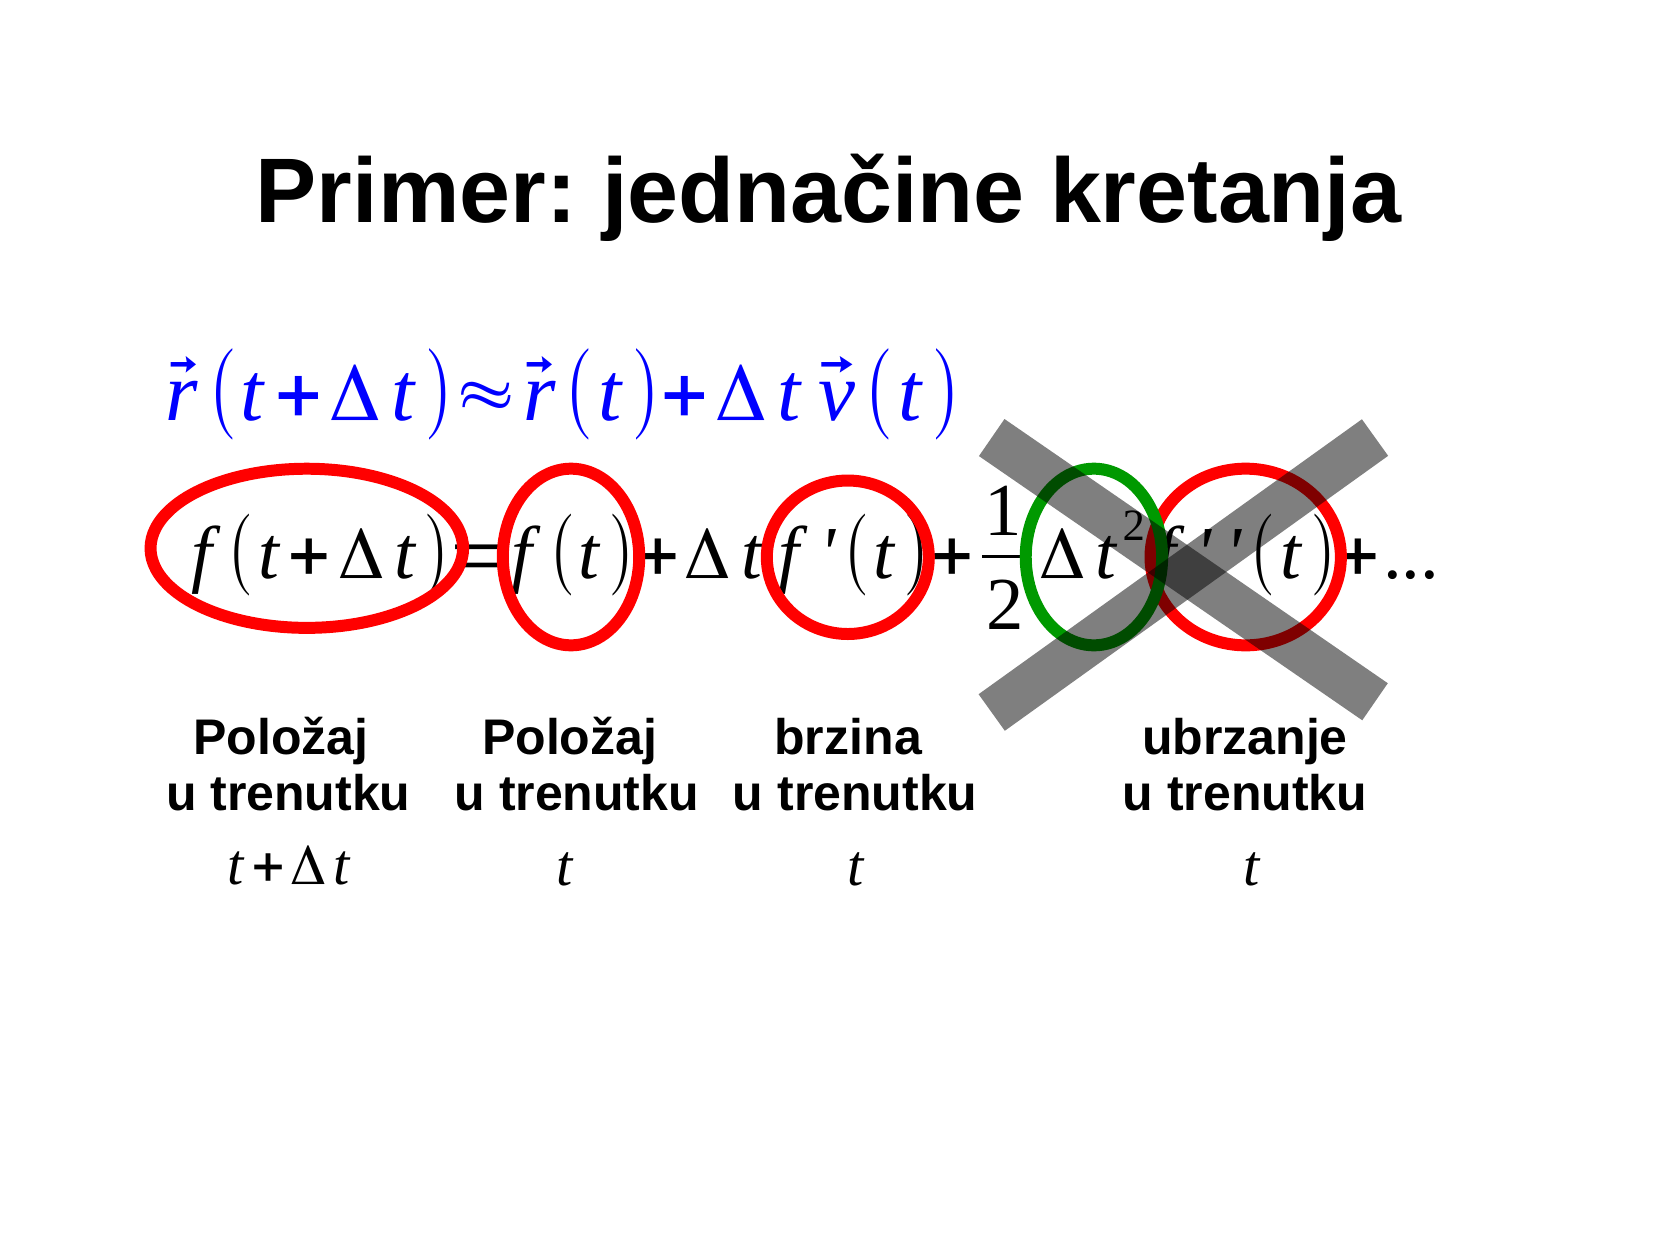

# Primer: jednačine kretanja
Položaj
u trenutku
Položaj
u trenutku
brzina
u trenutku
ubrzanje
u trenutku